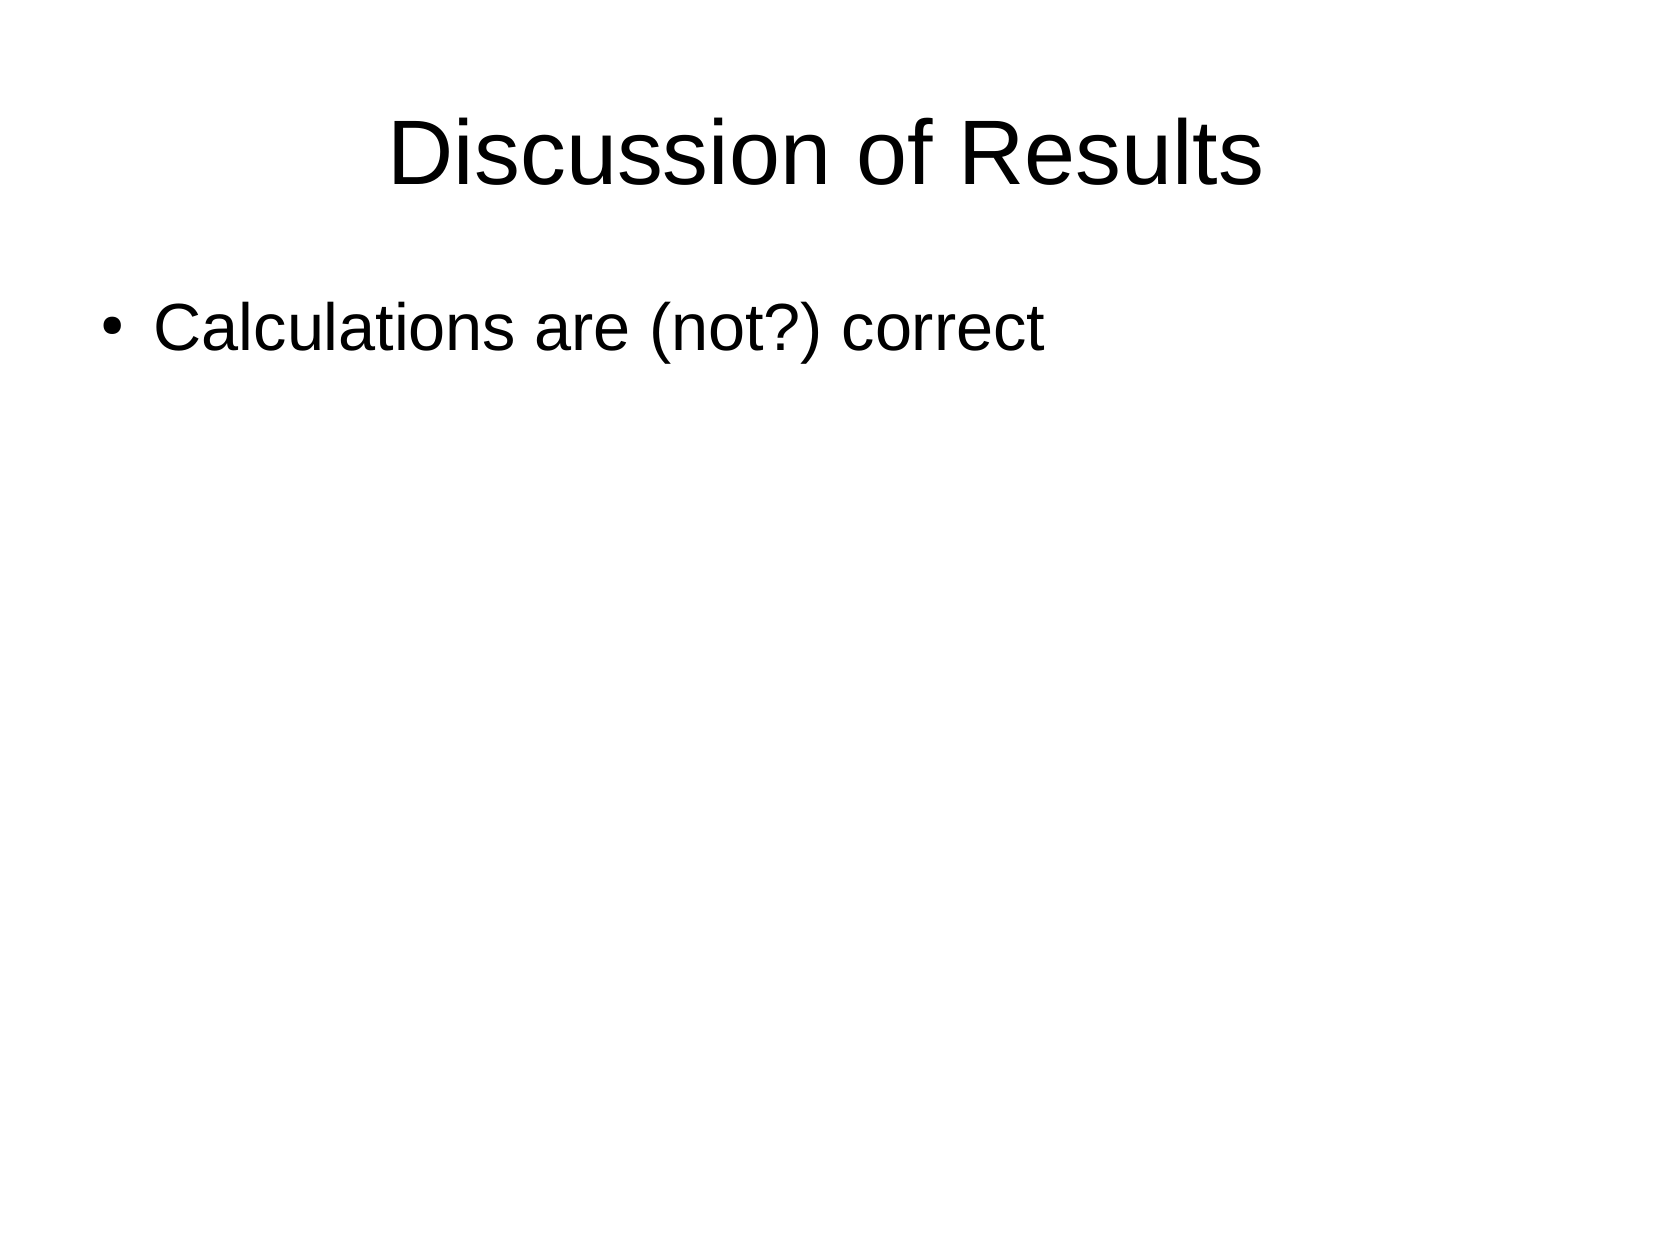

# Discussion of Results
Calculations are (not?) correct